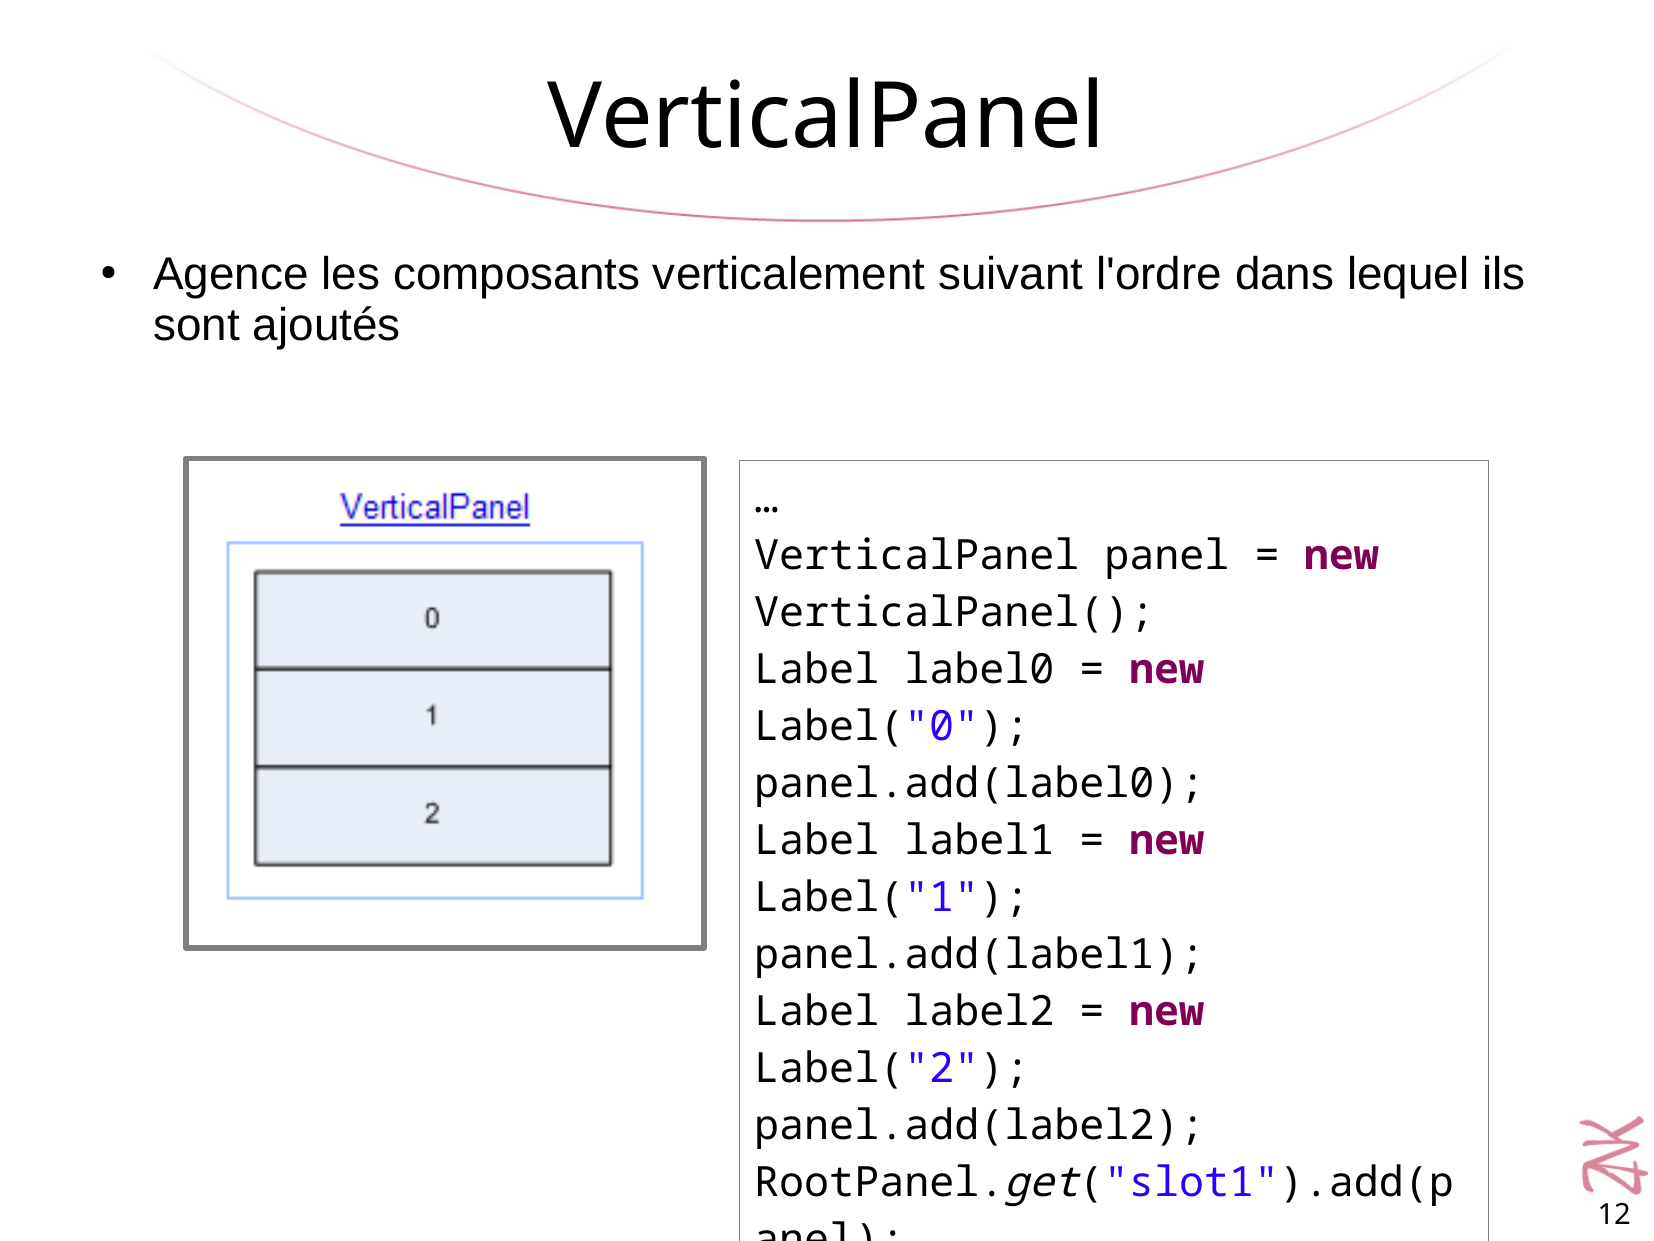

# VerticalPanel
Agence les composants verticalement suivant l'ordre dans lequel ils sont ajoutés
…
VerticalPanel panel = new VerticalPanel();
Label label0 = new Label("0");
panel.add(label0);
Label label1 = new Label("1");
panel.add(label1);
Label label2 = new Label("2");
panel.add(label2);
RootPanel.get("slot1").add(panel);
…
12